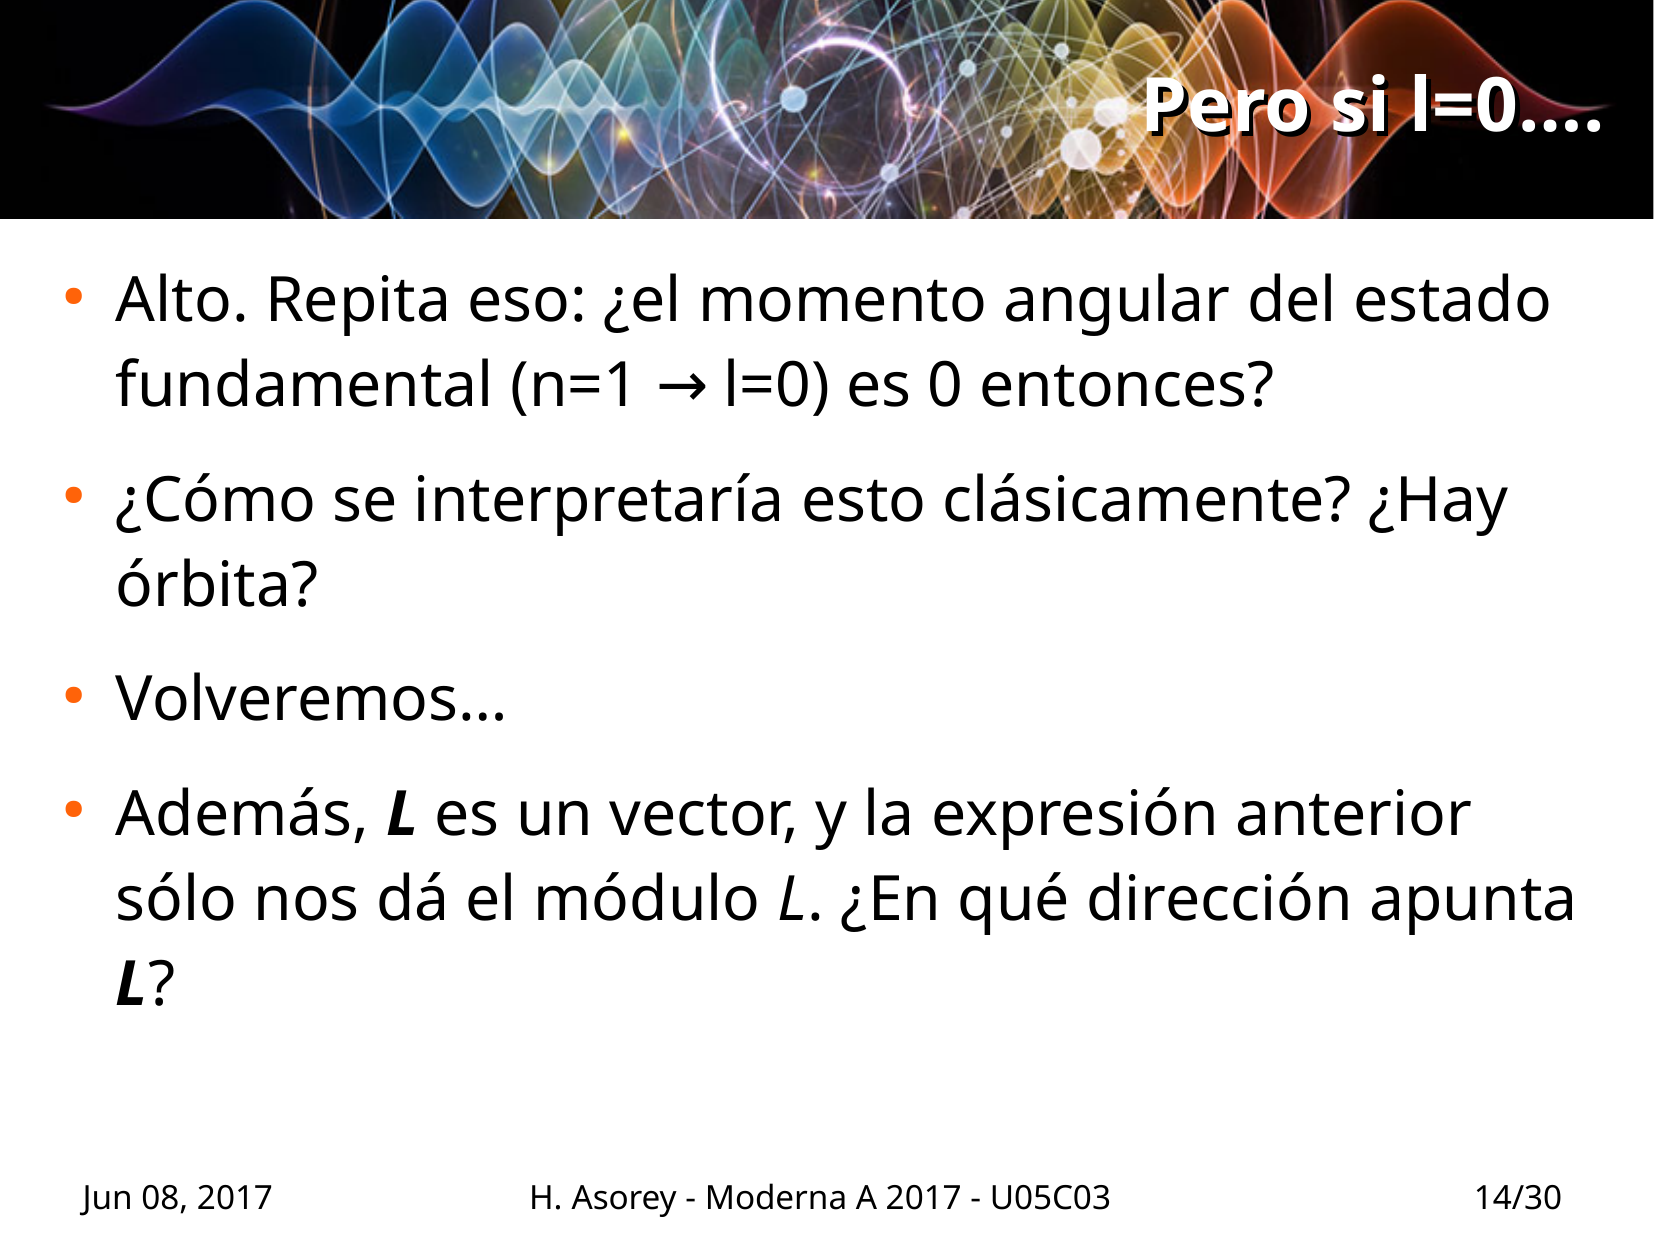

# Pero si l=0….
Alto. Repita eso: ¿el momento angular del estado fundamental (n=1 → l=0) es 0 entonces?
¿Cómo se interpretaría esto clásicamente? ¿Hay órbita?
Volveremos…
Además, L es un vector, y la expresión anterior sólo nos dá el módulo L. ¿En qué dirección apunta L?
Jun 08, 2017
H. Asorey - Moderna A 2017 - U05C03
14